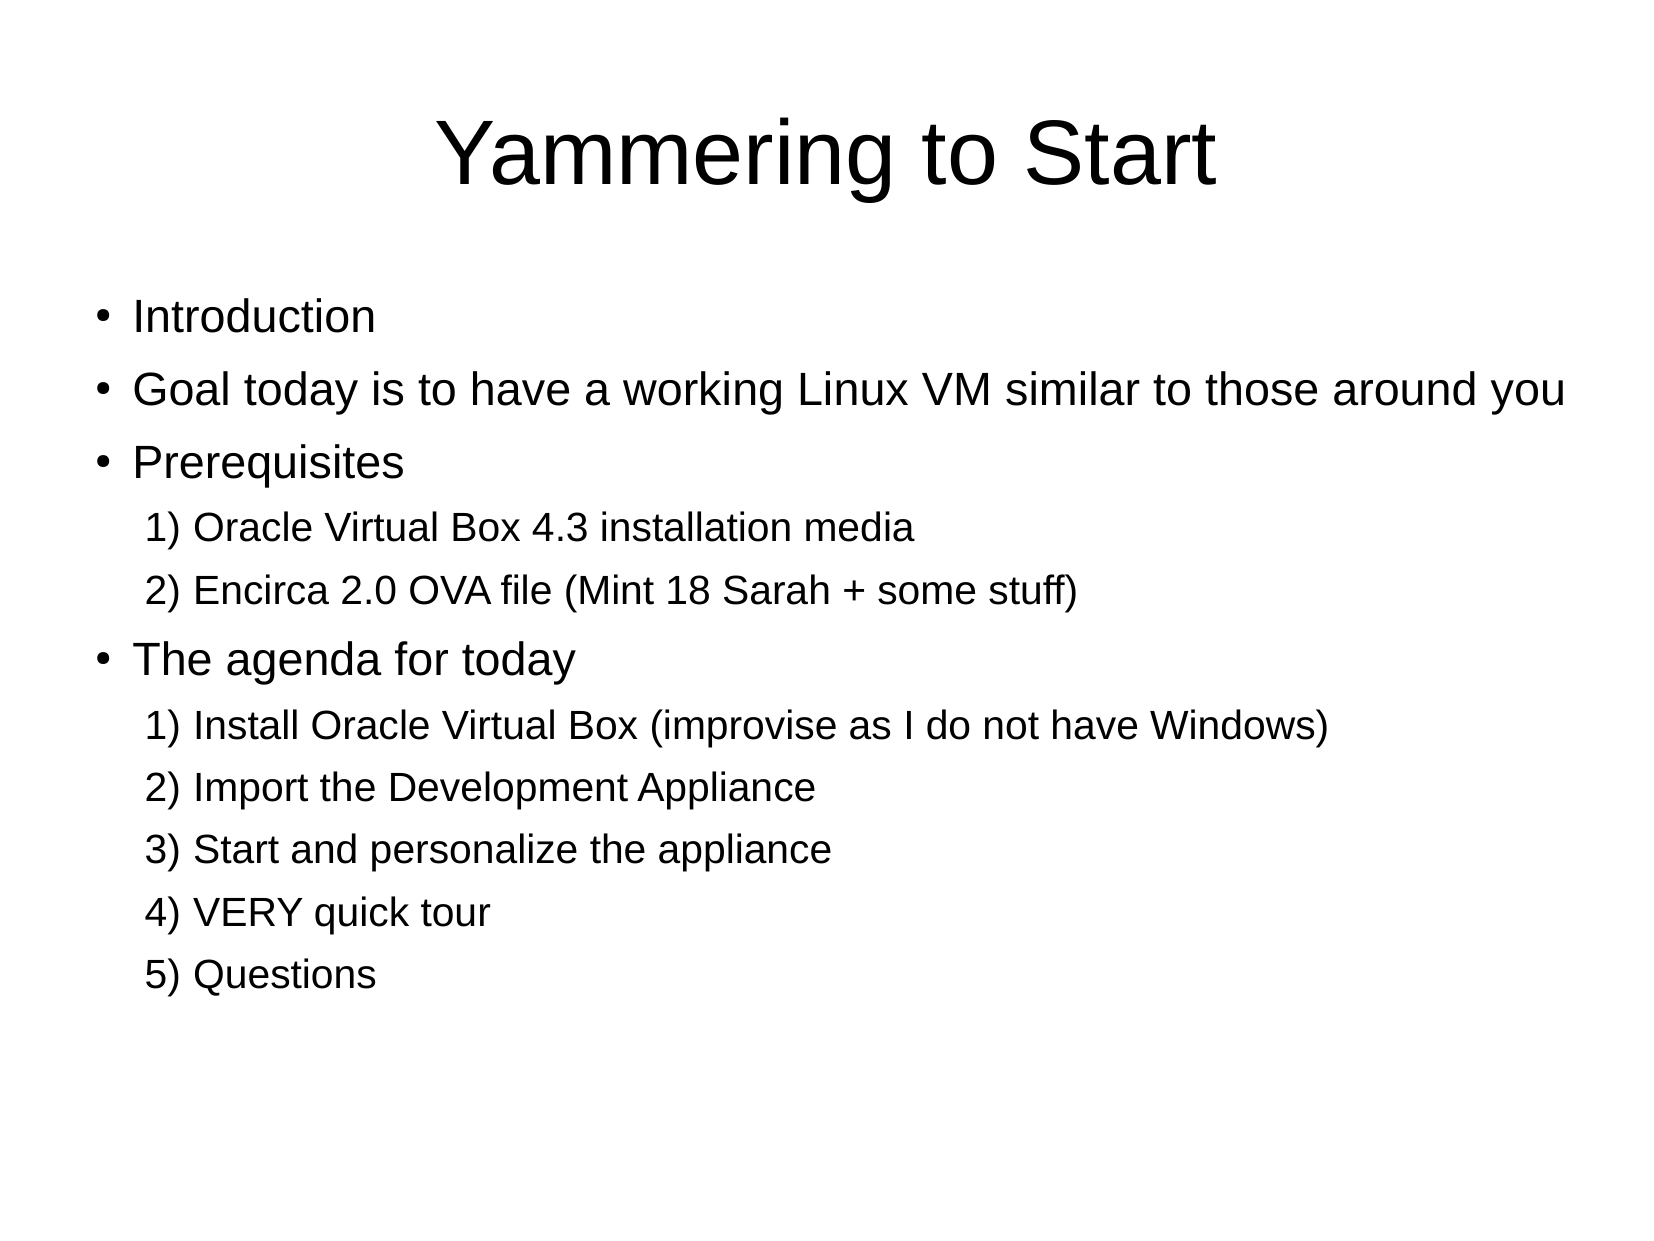

# Yammering to Start
Introduction
Goal today is to have a working Linux VM similar to those around you
Prerequisites
 Oracle Virtual Box 4.3 installation media
 Encirca 2.0 OVA file (Mint 18 Sarah + some stuff)
The agenda for today
 Install Oracle Virtual Box (improvise as I do not have Windows)
 Import the Development Appliance
 Start and personalize the appliance
 VERY quick tour
 Questions